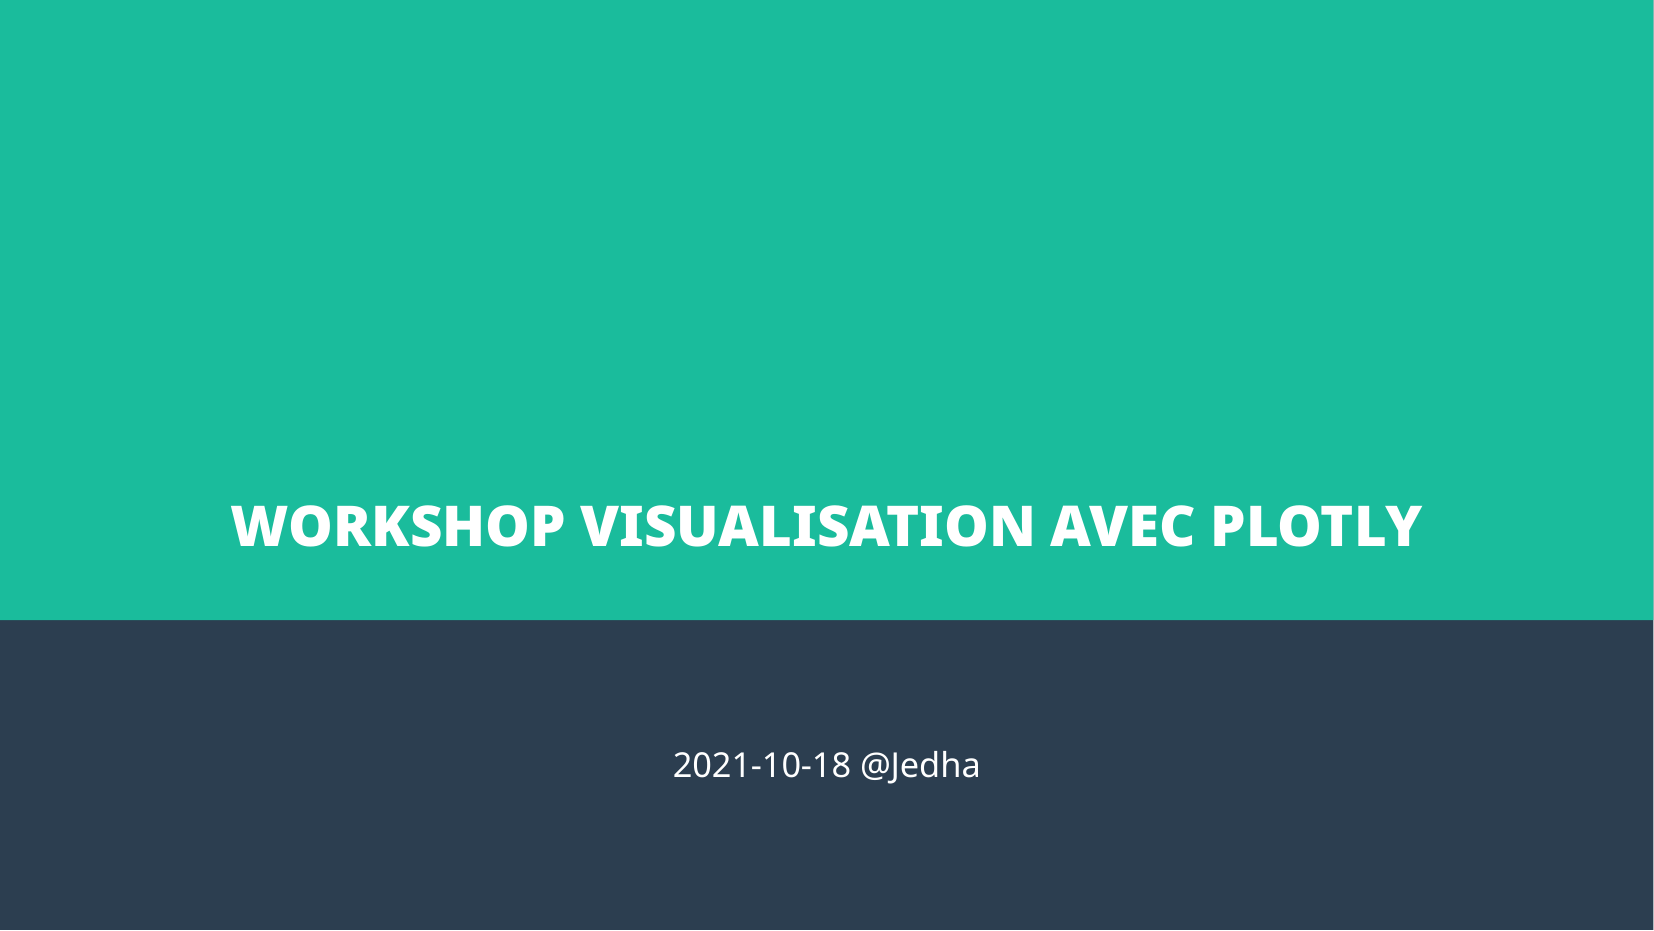

# WORKSHOP VISUALISATION AVEC PLOTLY
2021-10-18 @Jedha